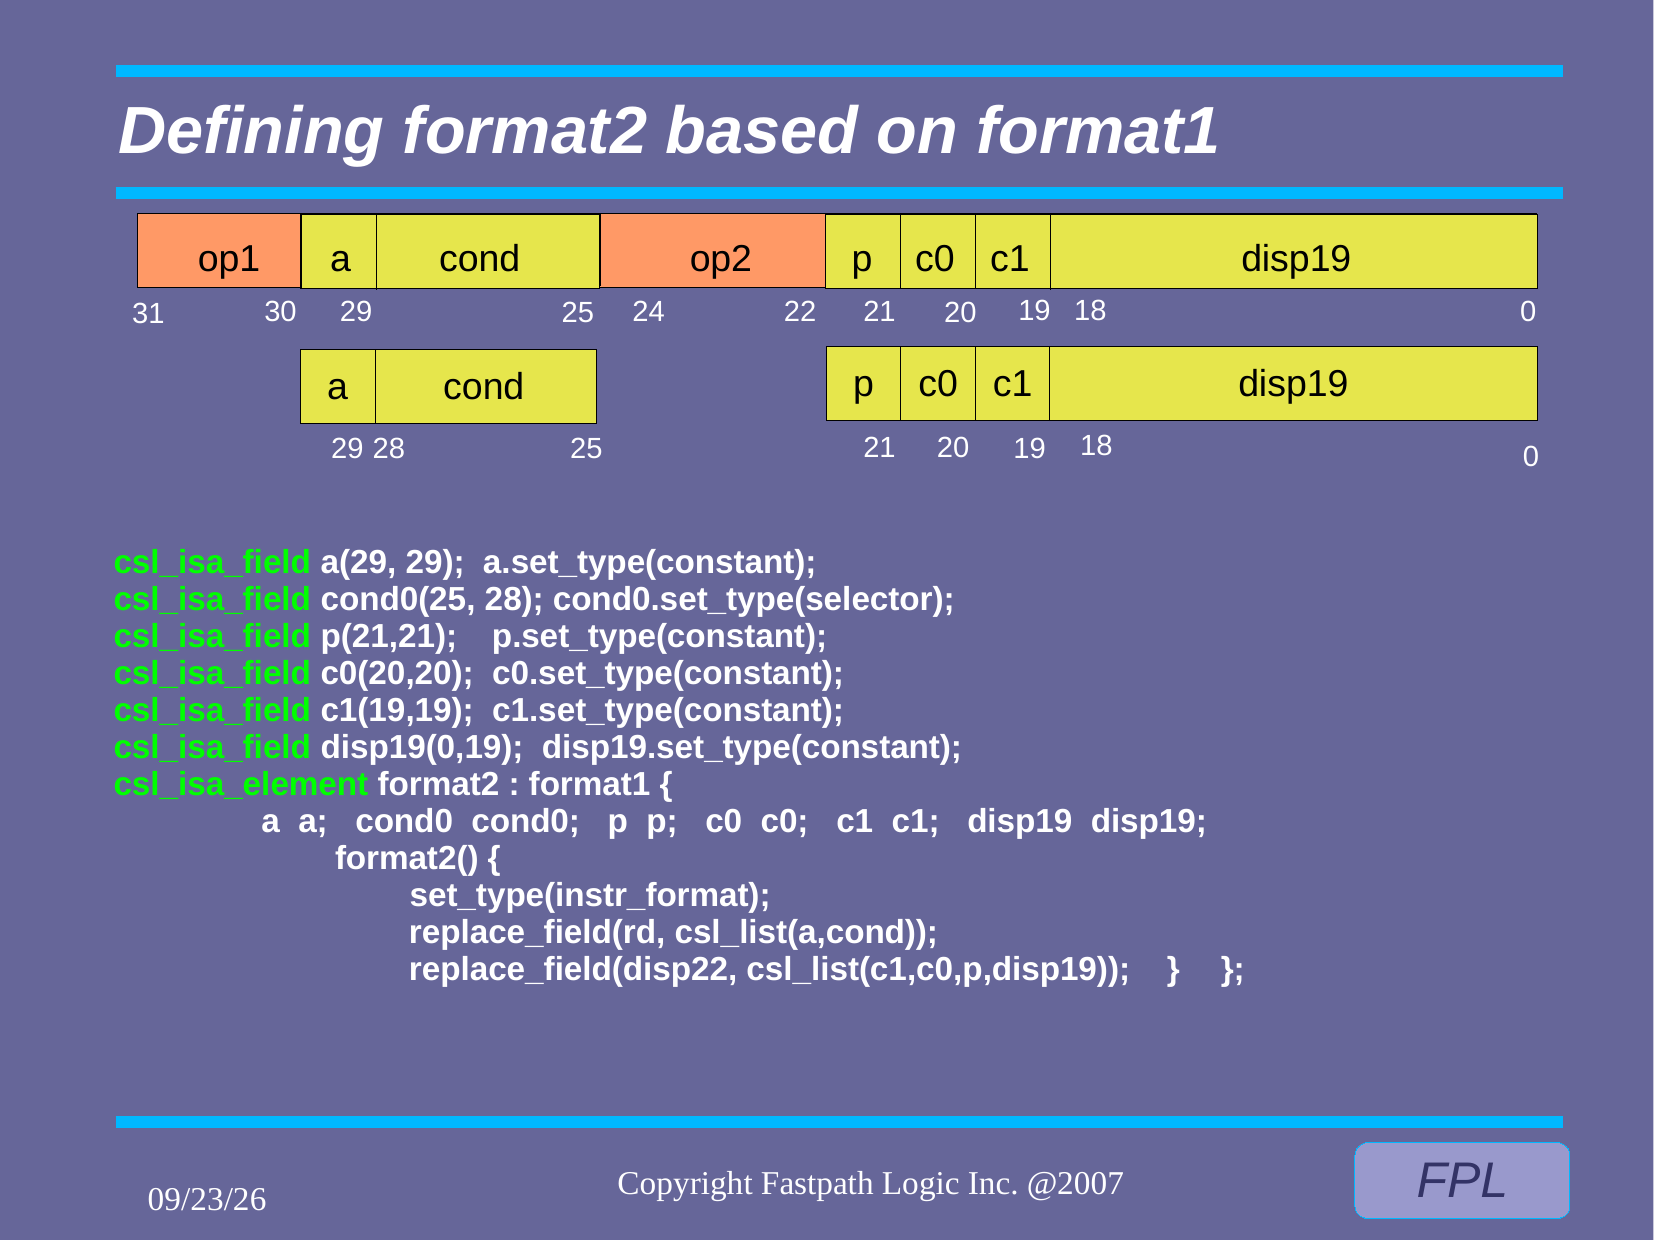

# Defining format2 based on format1
csl_isa_field a(29, 29); a.set_type(constant);
csl_isa_field cond0(25, 28); cond0.set_type(selector);
csl_isa_field p(21,21);	 p.set_type(constant);
csl_isa_field c0(20,20); c0.set_type(constant);
csl_isa_field c1(19,19); c1.set_type(constant);
csl_isa_field disp19(0,19); disp19.set_type(constant);
csl_isa_element format2 : format1 {
		a a; cond0 cond0; p p; c0 c0; c1 c1; disp19 disp19;
			format2() {
 set_type(instr_format);
				replace_field(rd, csl_list(a,cond));
				replace_field(disp22, csl_list(c1,c0,p,disp19)); } 	};
op1
a
cond
op2
p
c0
c1
disp19
rd
imm22
30
29
22
24
25
31
18
19
21
0
20
p
c0
c1
disp19
a
cond
29
28
25
18
20
21
19
0
Copyright Fastpath Logic Inc. @2007